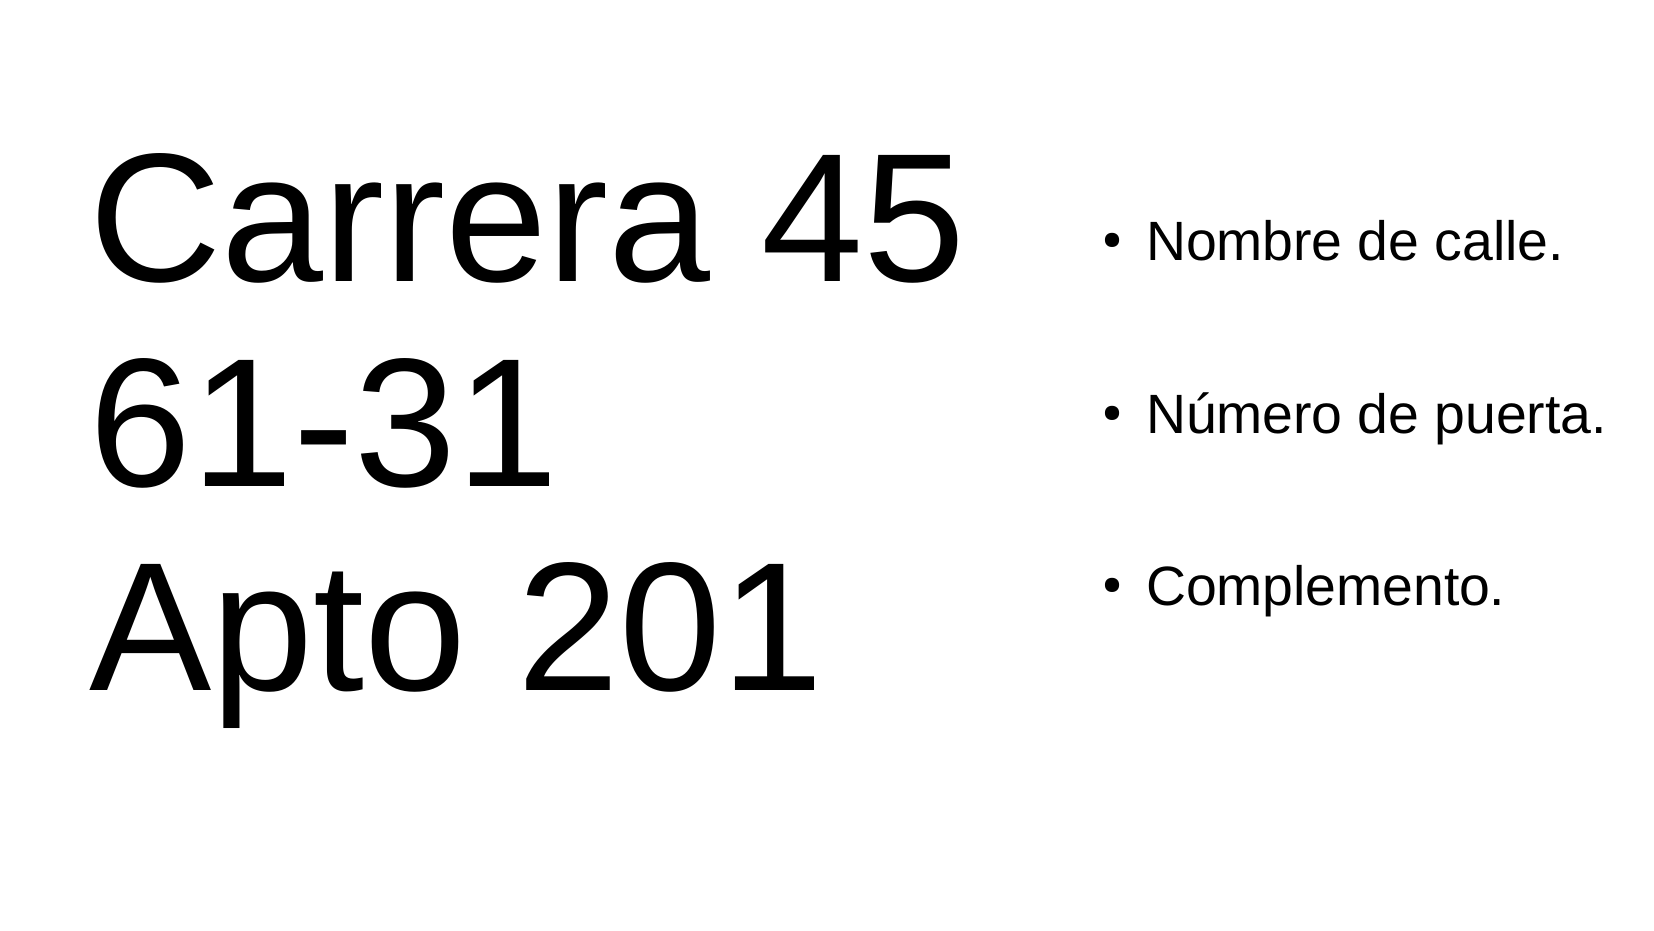

Carrera 45
61-31
Apto 201
# Nombre de calle.
Número de puerta.
Complemento.